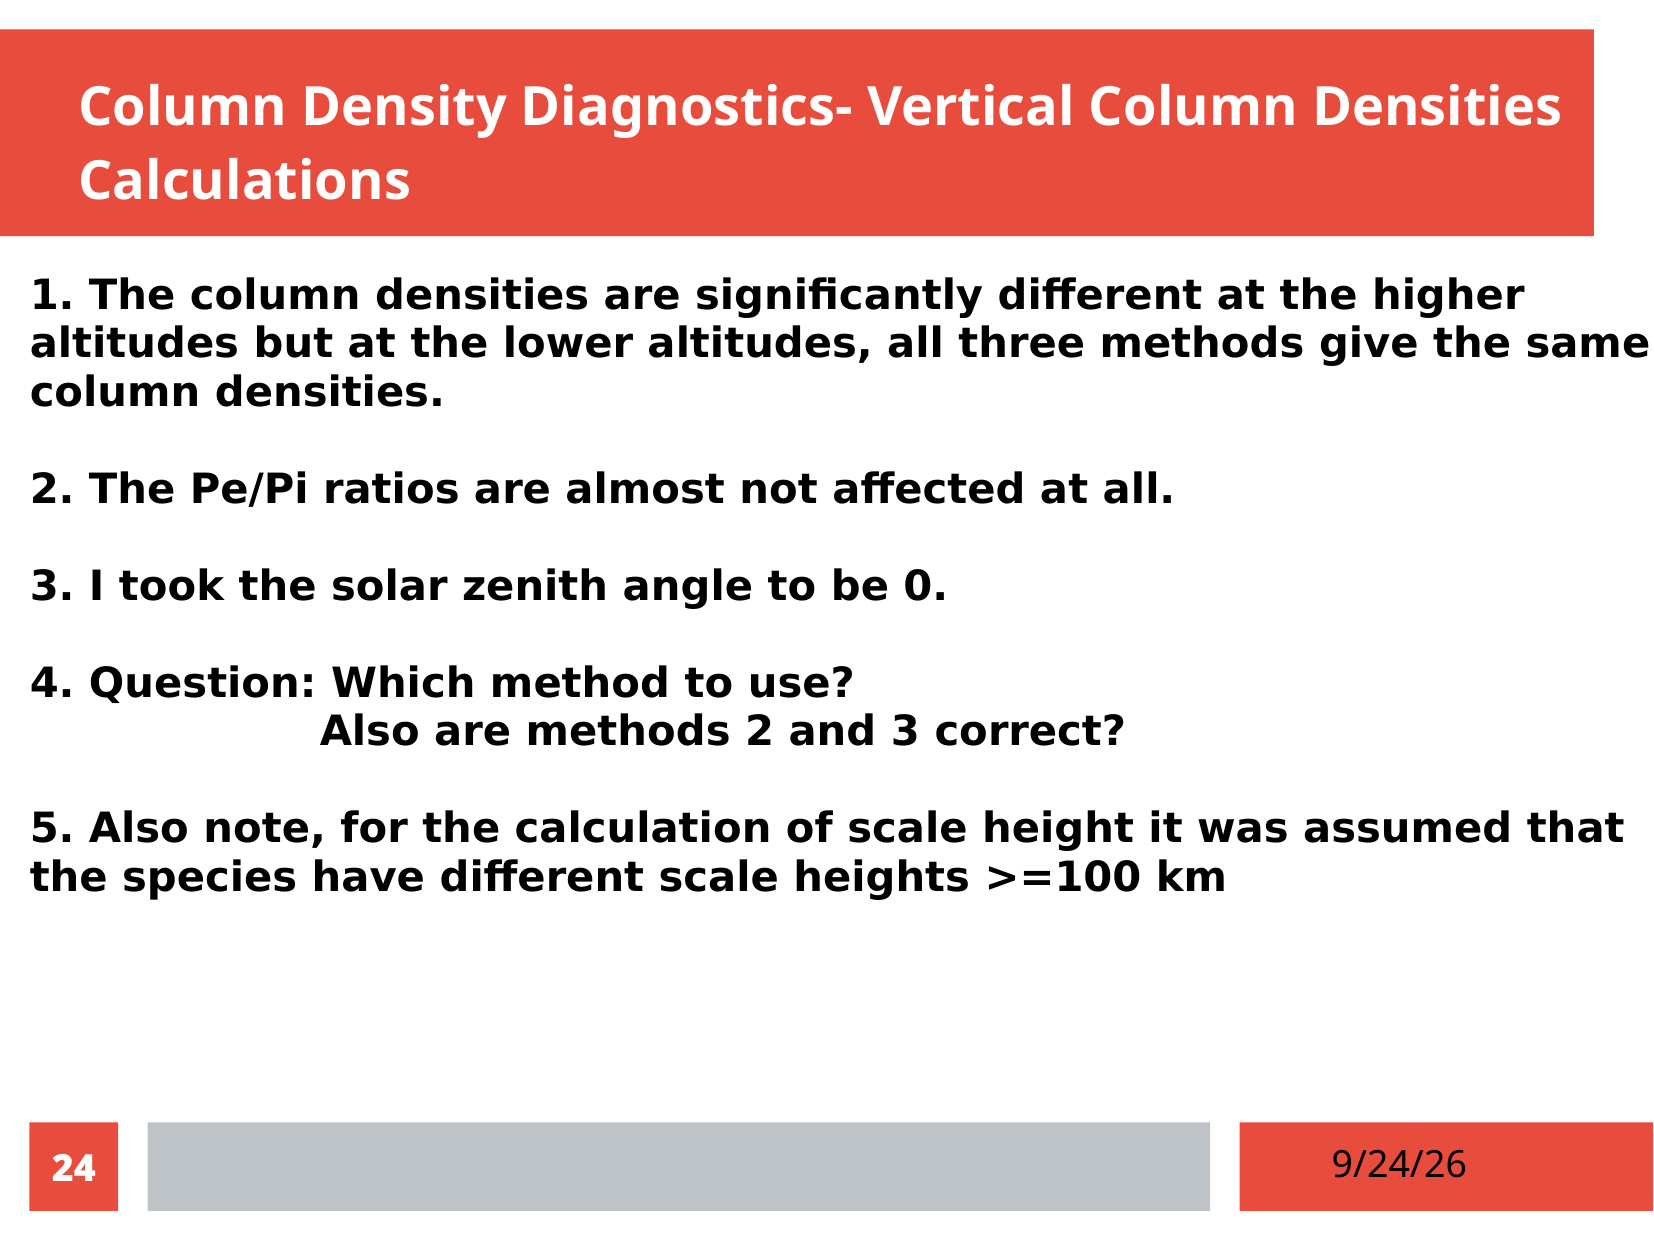

Column Density Diagnostics- Vertical Column Densities Calculations
1. The column densities are significantly different at the higher altitudes but at the lower altitudes, all three methods give the same column densities.
2. The Pe/Pi ratios are almost not affected at all.
3. I took the solar zenith angle to be 0.
4. Question: Which method to use?
 Also are methods 2 and 3 correct?
5. Also note, for the calculation of scale height it was assumed that the species have different scale heights >=100 km
24